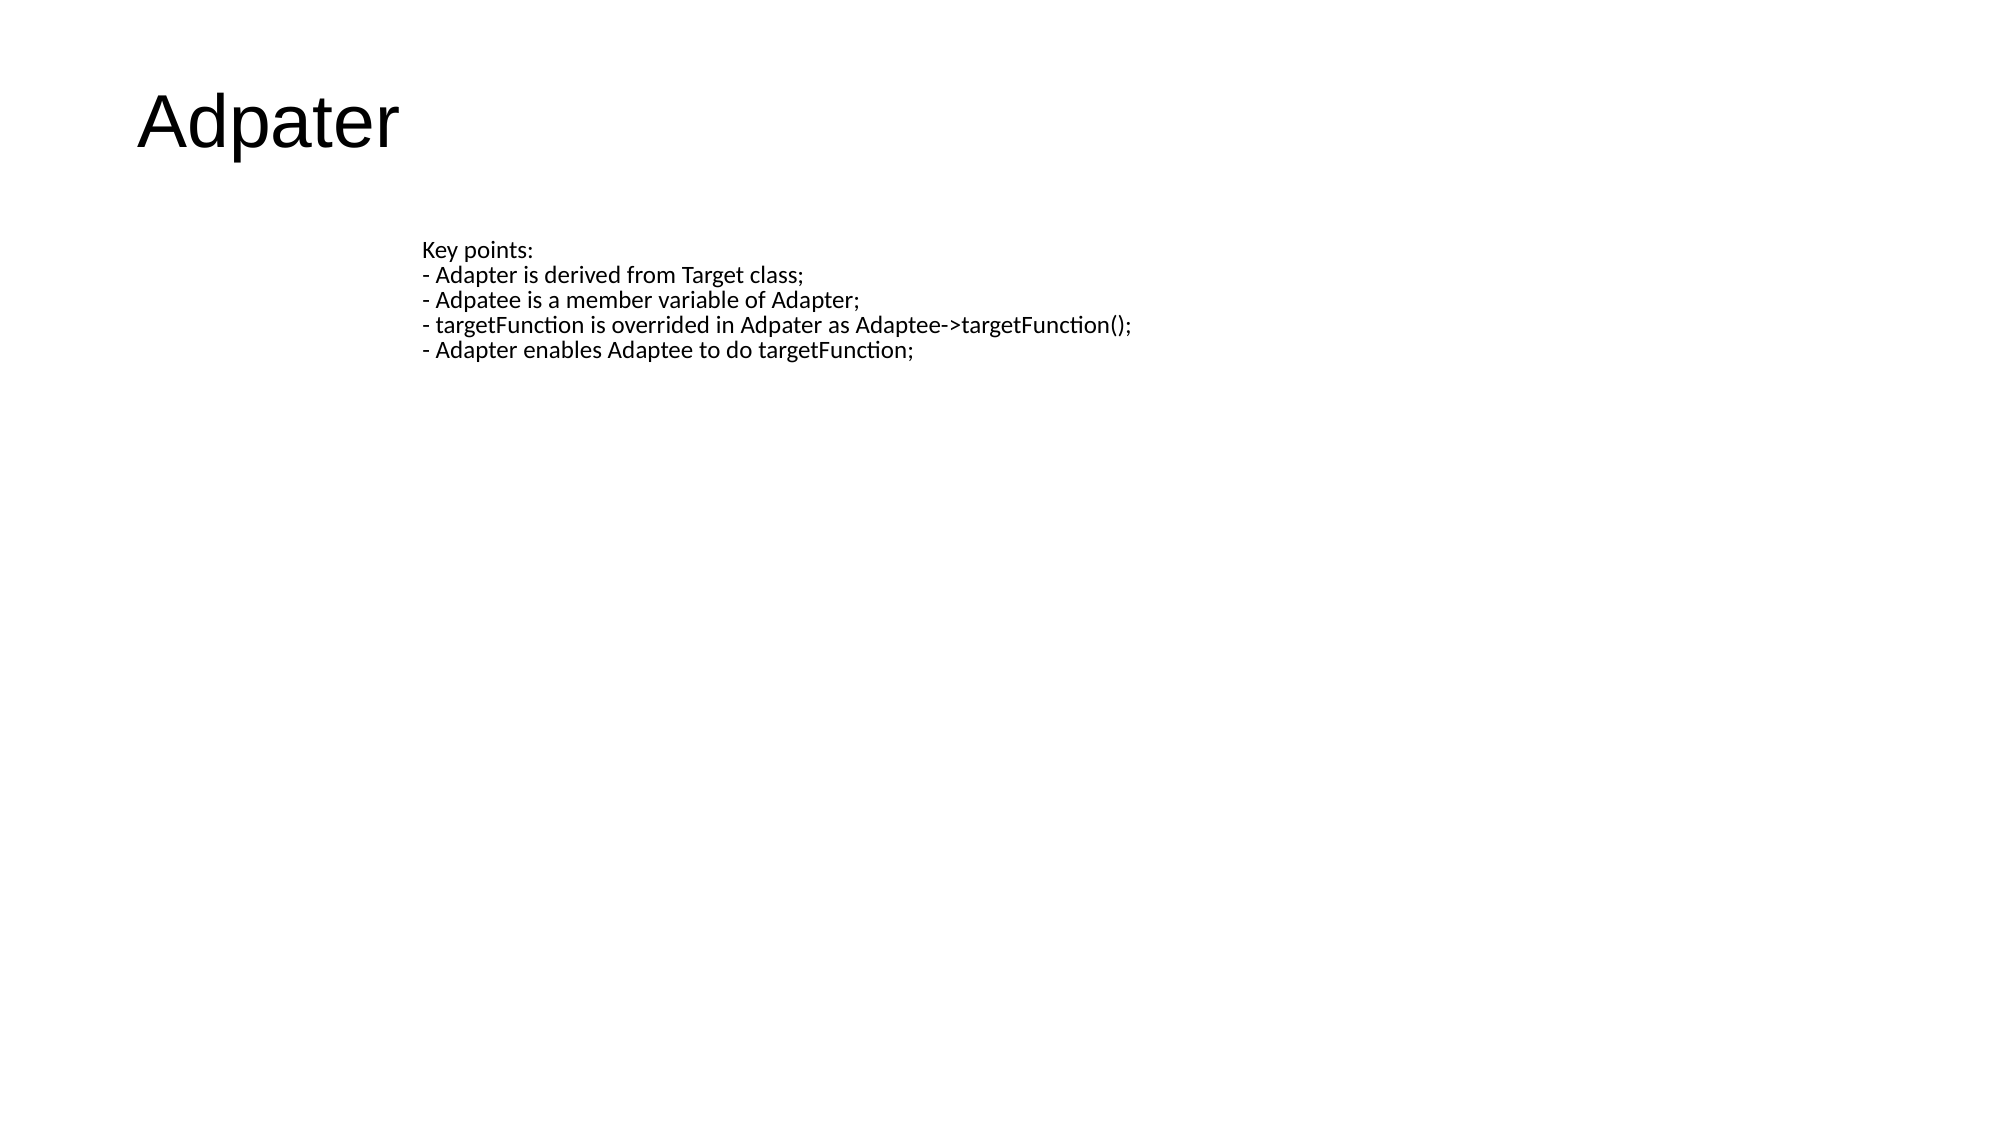

# Adpater
Key points:
- Adapter is derived from Target class;
- Adpatee is a member variable of Adapter;
- targetFunction is overrided in Adpater as Adaptee->targetFunction();
- Adapter enables Adaptee to do targetFunction;